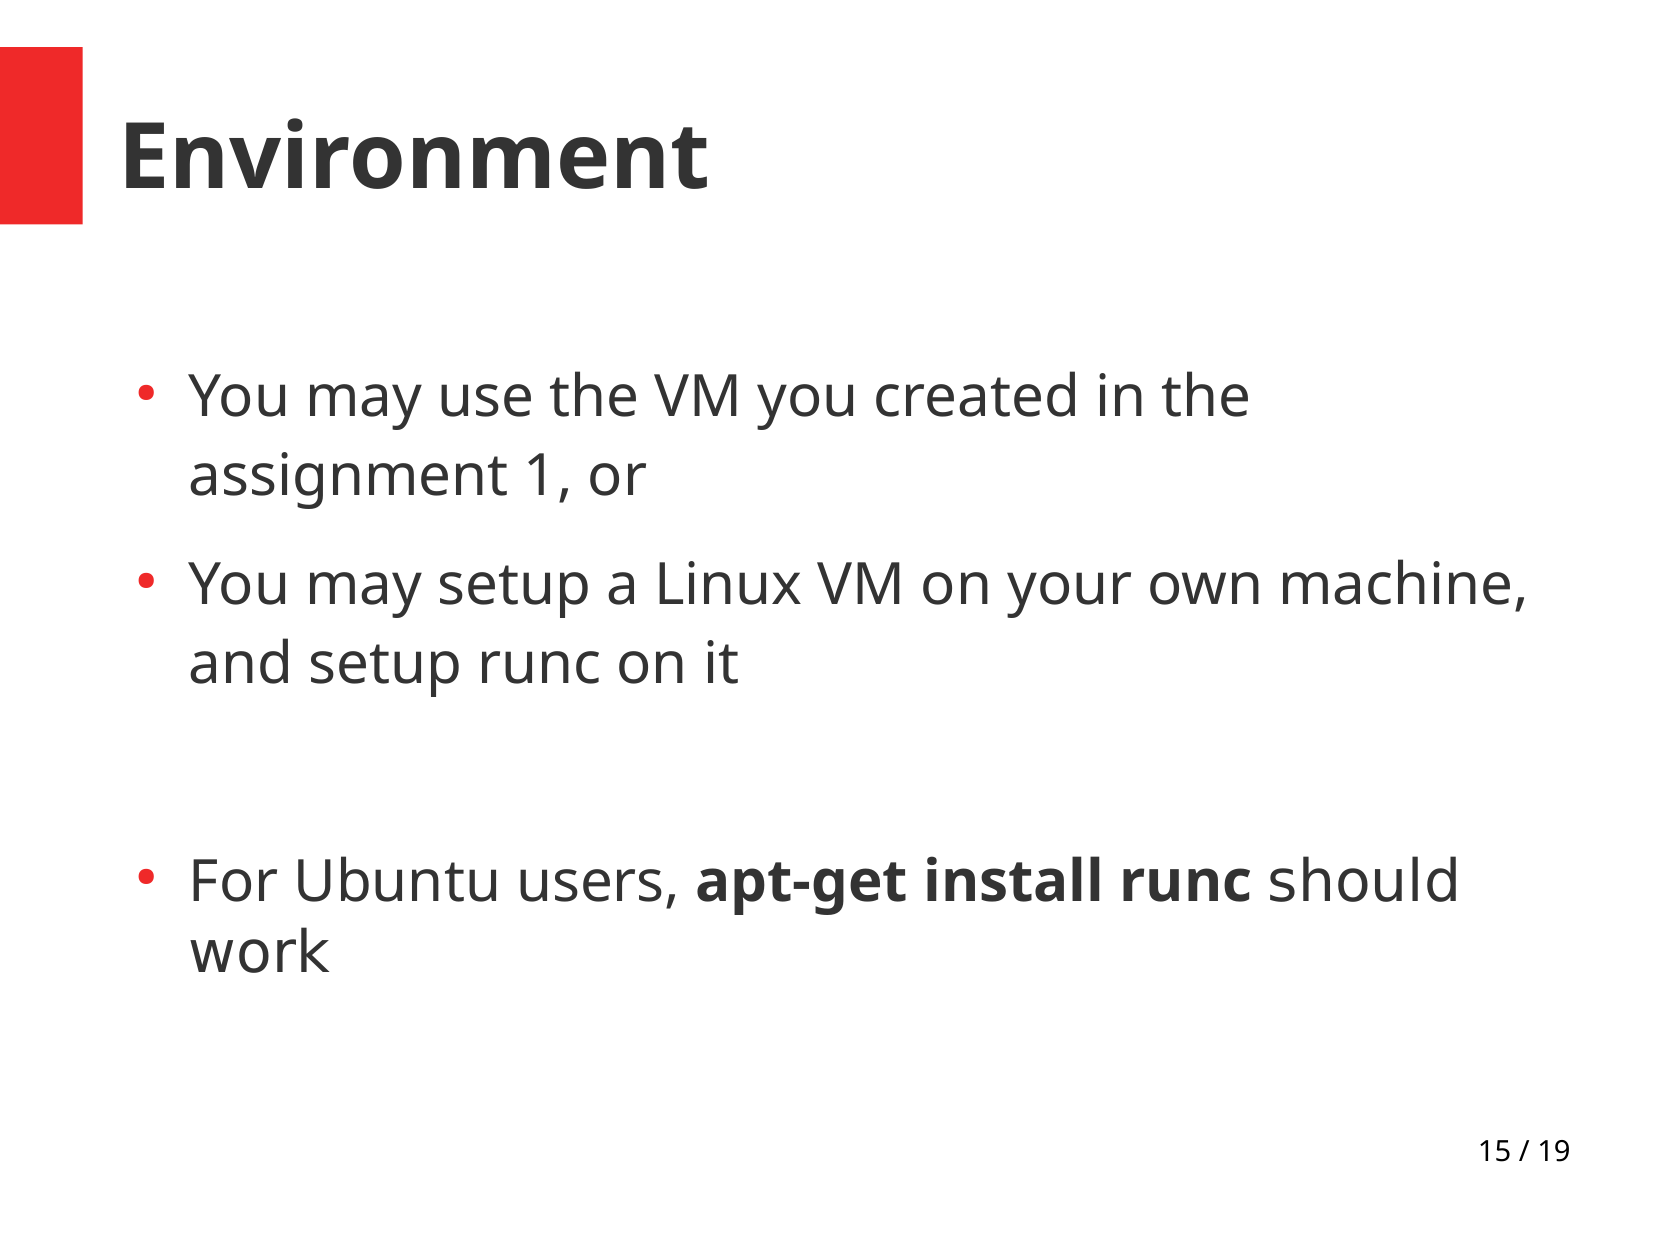

# Environment
You may use the VM you created in the assignment 1, or
You may setup a Linux VM on your own machine, and setup runc on it
For Ubuntu users, apt-get install runc should work
15